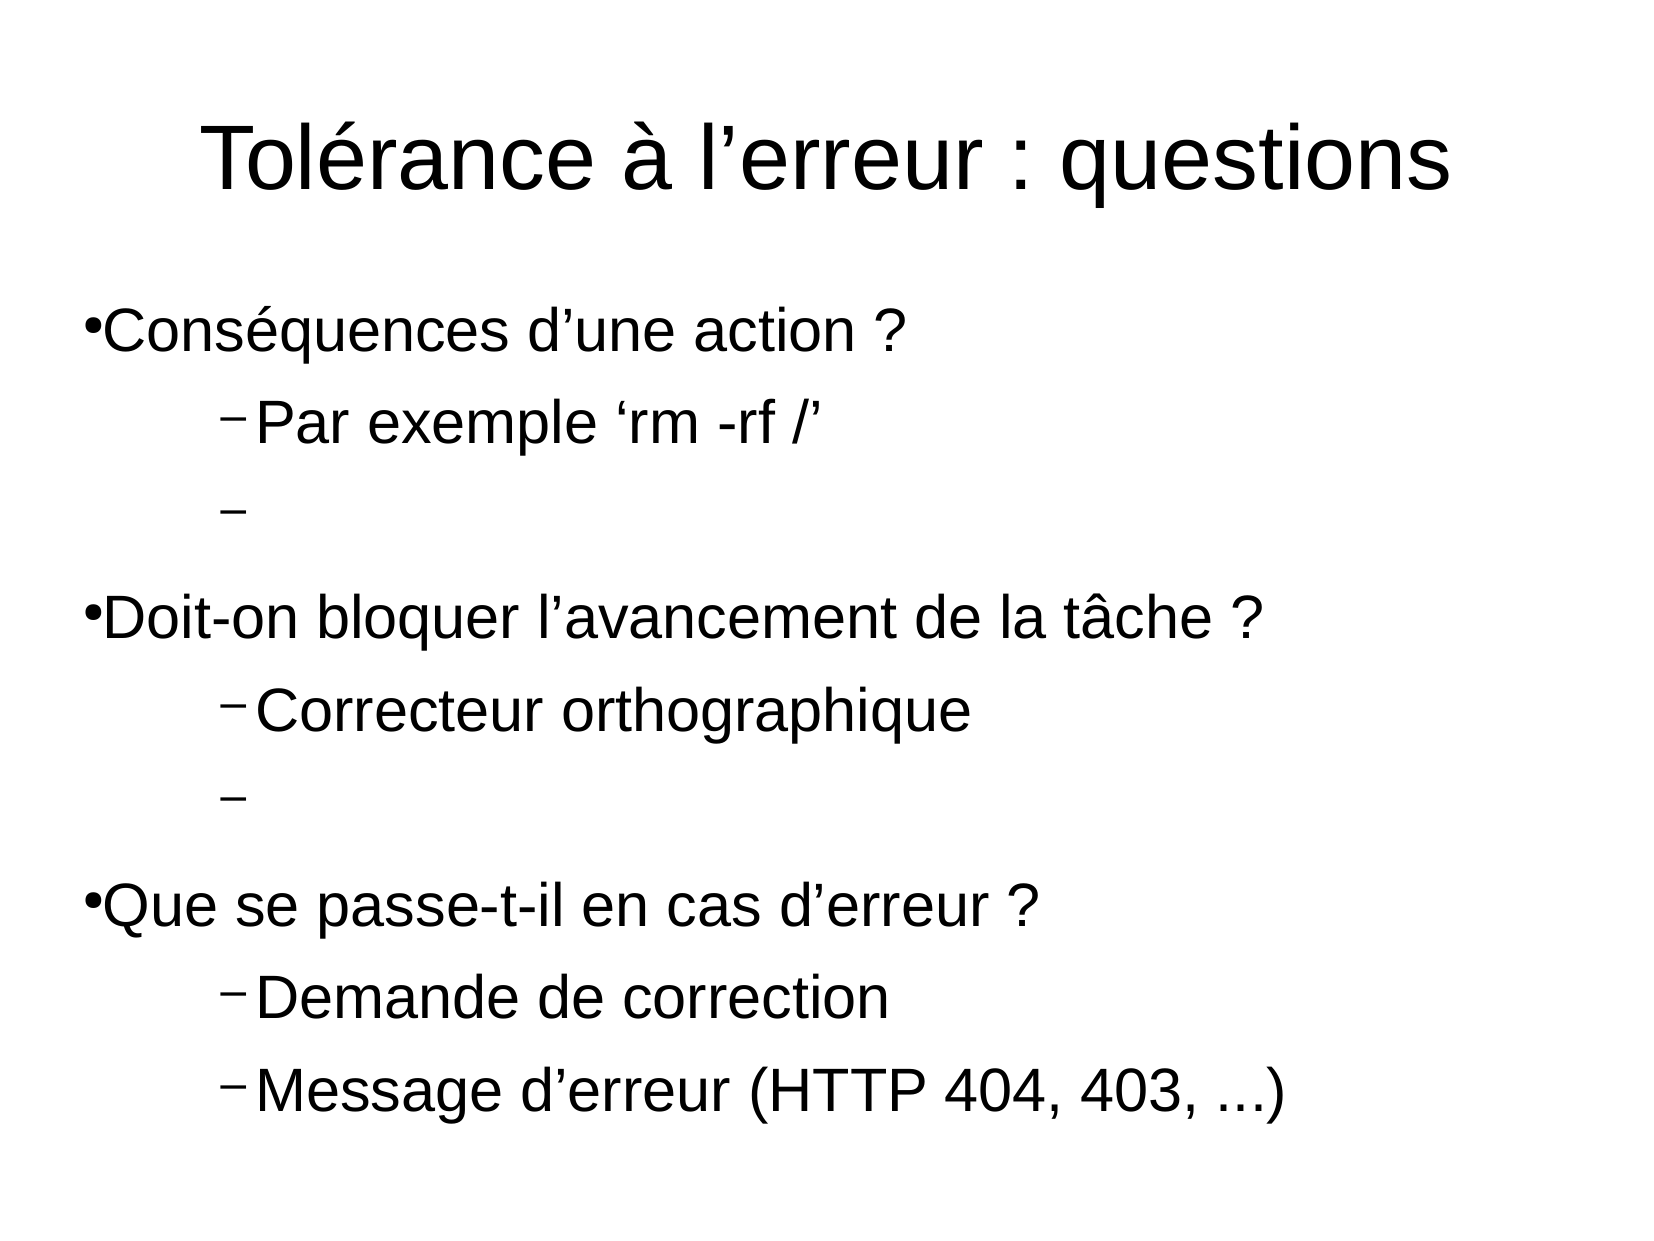

# Tolérance à l’erreur : questions
Conséquences d’une action ?
Par exemple ‘rm -rf /’
Doit-on bloquer l’avancement de la tâche ?
Correcteur orthographique
Que se passe-t-il en cas d’erreur ?
Demande de correction
Message d’erreur (HTTP 404, 403, ...)